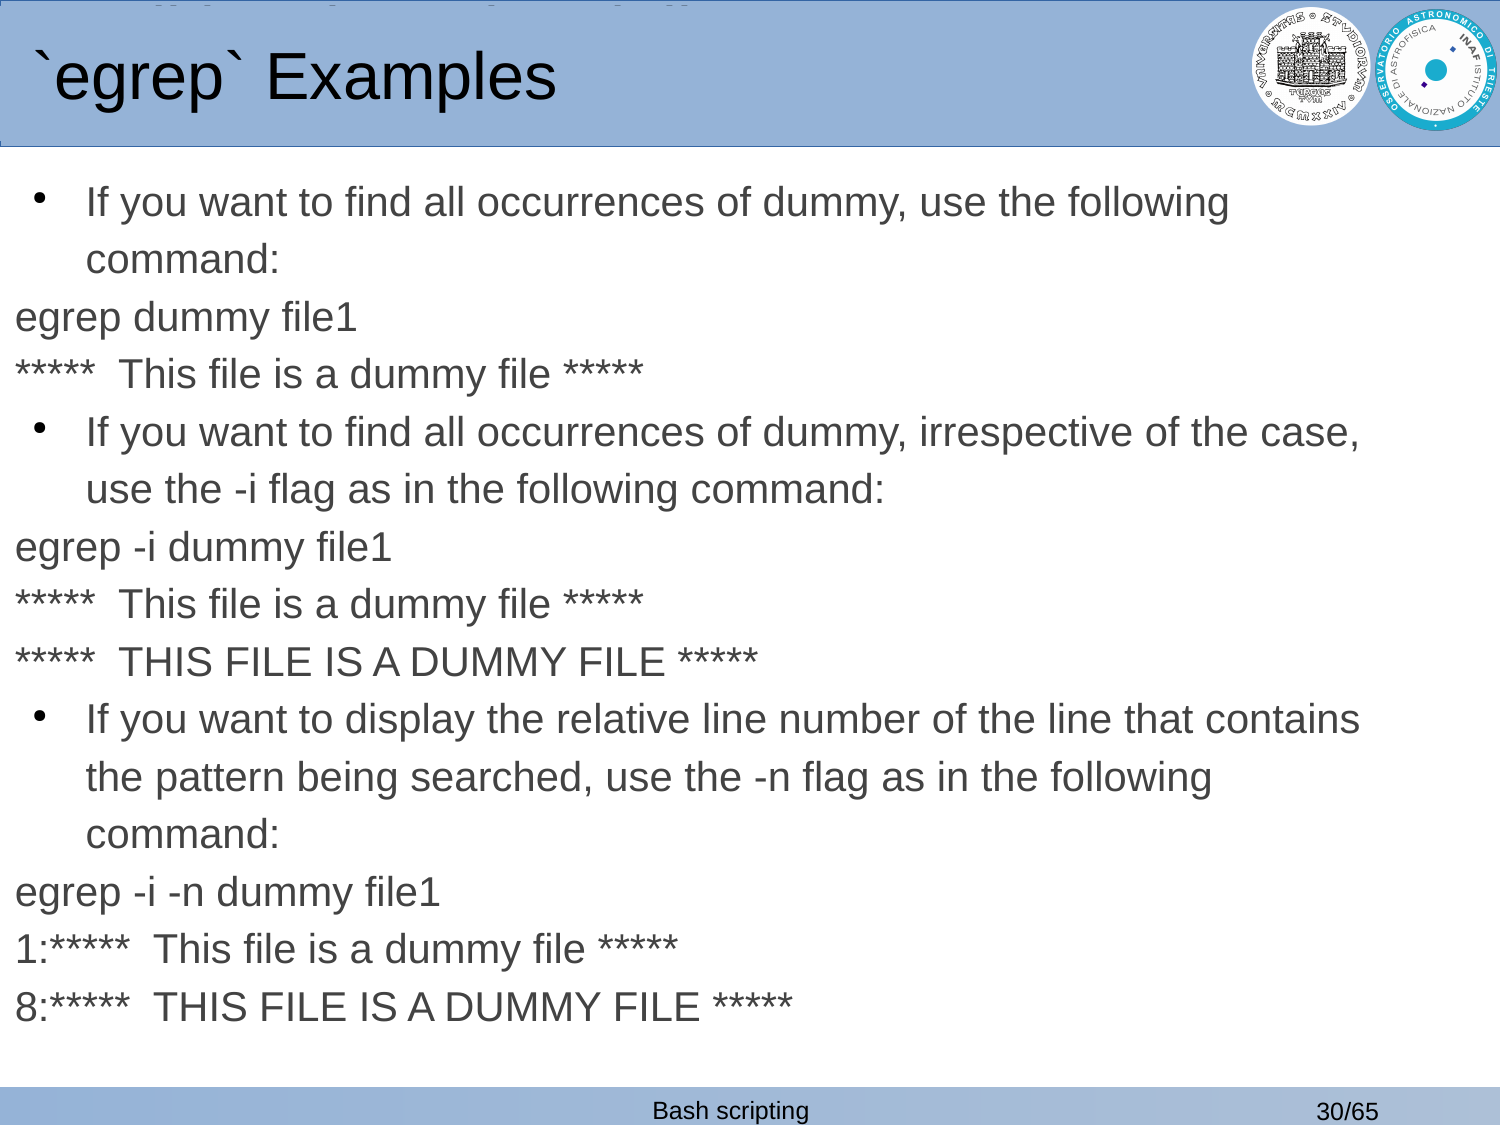

Traditional service delivery
`egrep` Examples
# If you want to find all occurrences of dummy, use the following command:
egrep dummy file1
***** This file is a dummy file *****
If you want to find all occurrences of dummy, irrespective of the case, use the -i flag as in the following command:
egrep -i dummy file1
***** This file is a dummy file *****
***** THIS FILE IS A DUMMY FILE *****
If you want to display the relative line number of the line that contains the pattern being searched, use the -n flag as in the following command:
egrep -i -n dummy file1
1:***** This file is a dummy file *****
8:***** THIS FILE IS A DUMMY FILE *****